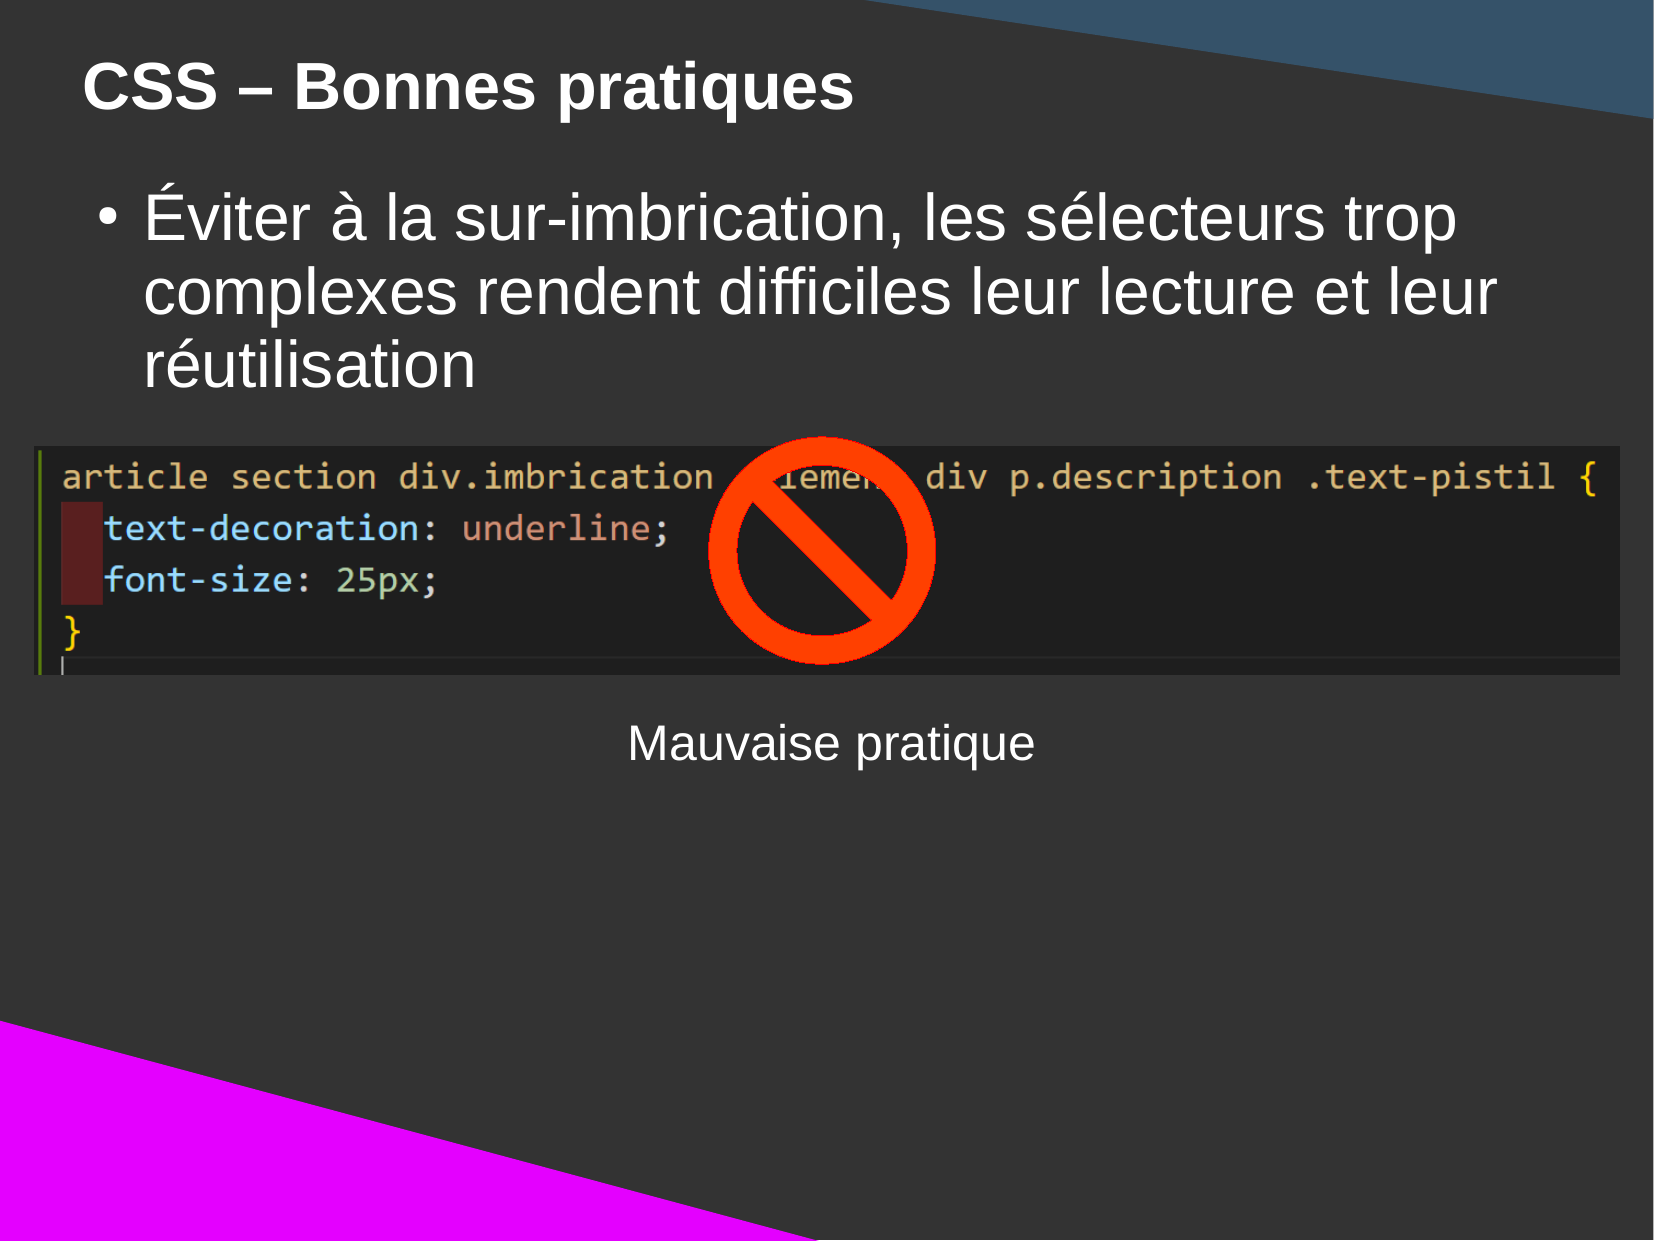

# CSS – Bonnes pratiques
Éviter à la sur-imbrication, les sélecteurs trop complexes rendent difficiles leur lecture et leur réutilisation
Mauvaise pratique